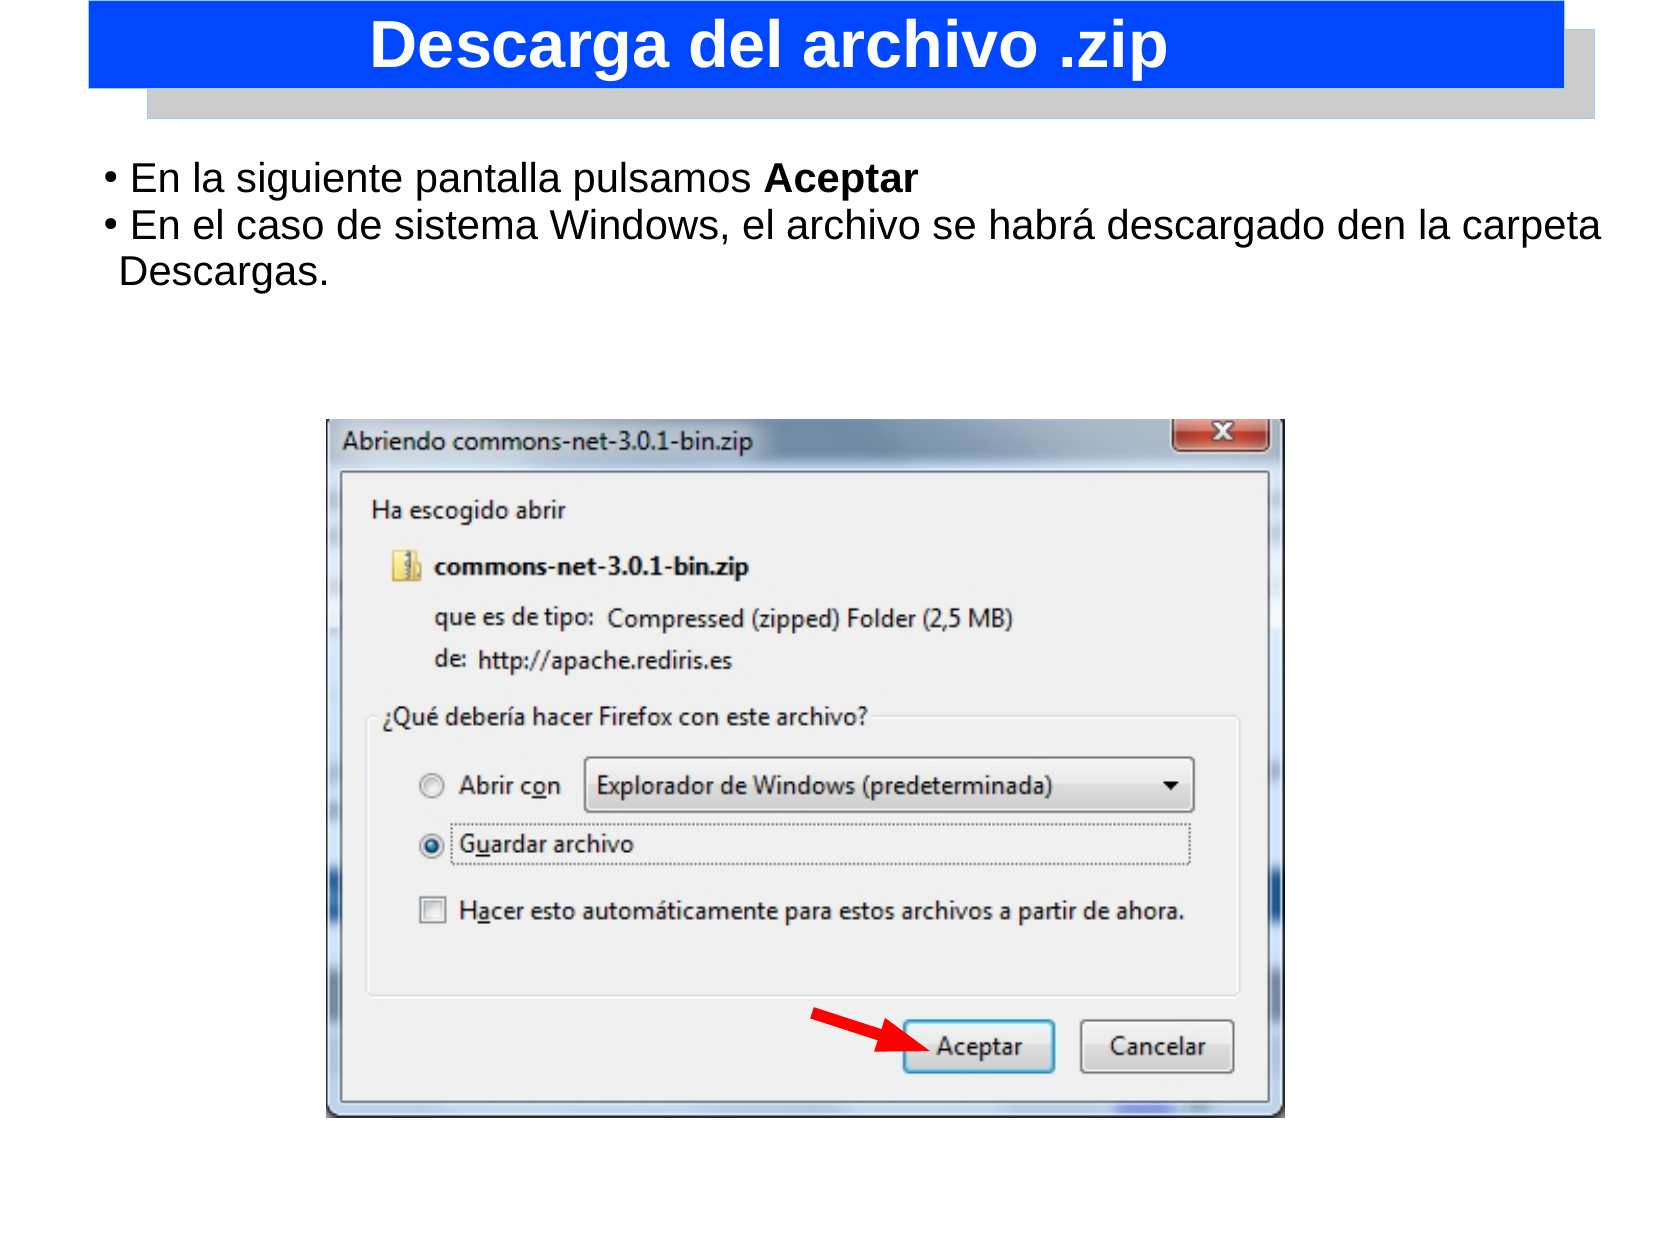

Descarga del archivo .zip
 En la siguiente pantalla pulsamos Aceptar
 En el caso de sistema Windows, el archivo se habrá descargado den la carpeta
Descargas.